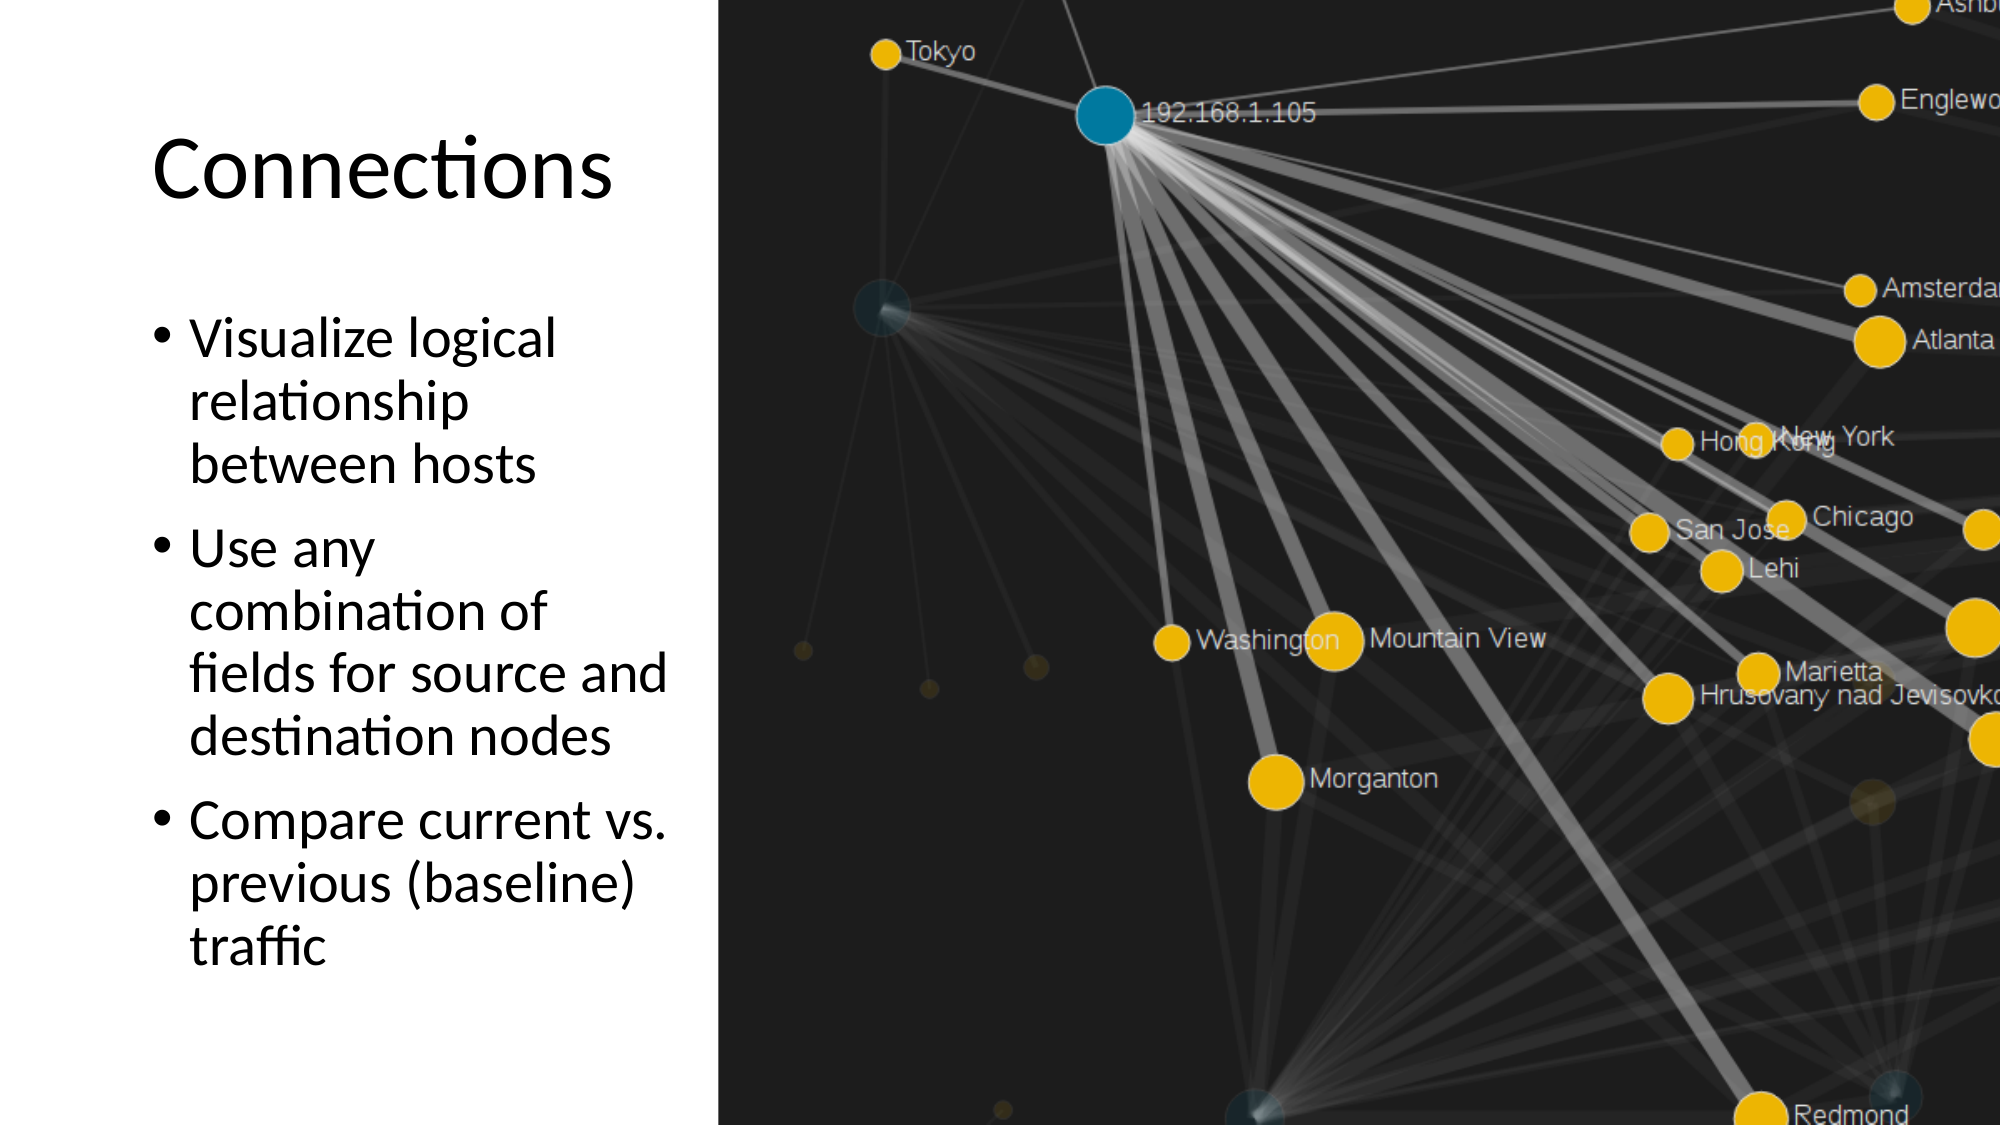

# Connections
Visualize logical relationship between hosts
Use any combination of fields for source and destination nodes
Compare current vs. previous (baseline) traffic